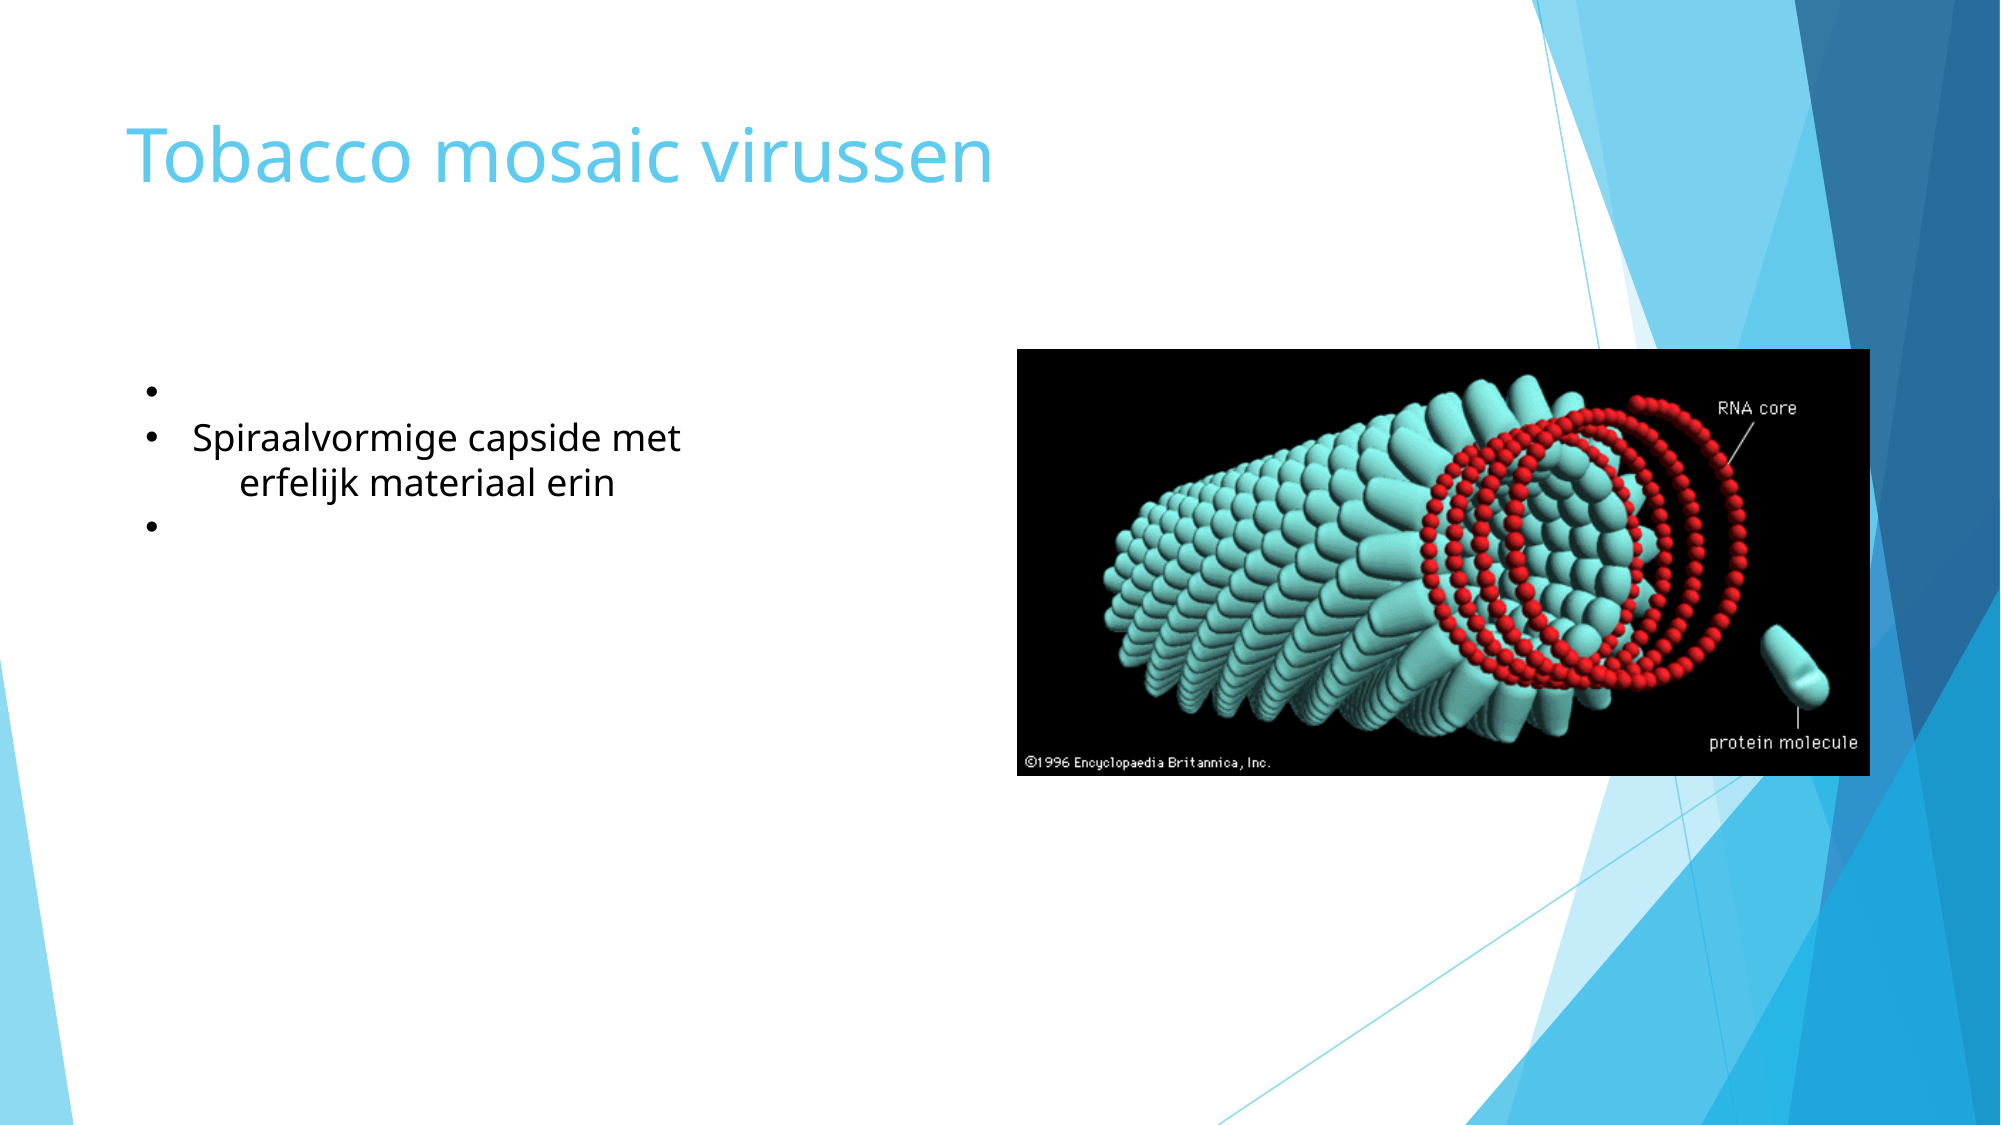

# Tobacco mosaic virussen
Spiraalvormige capside met erfelijk materiaal erin